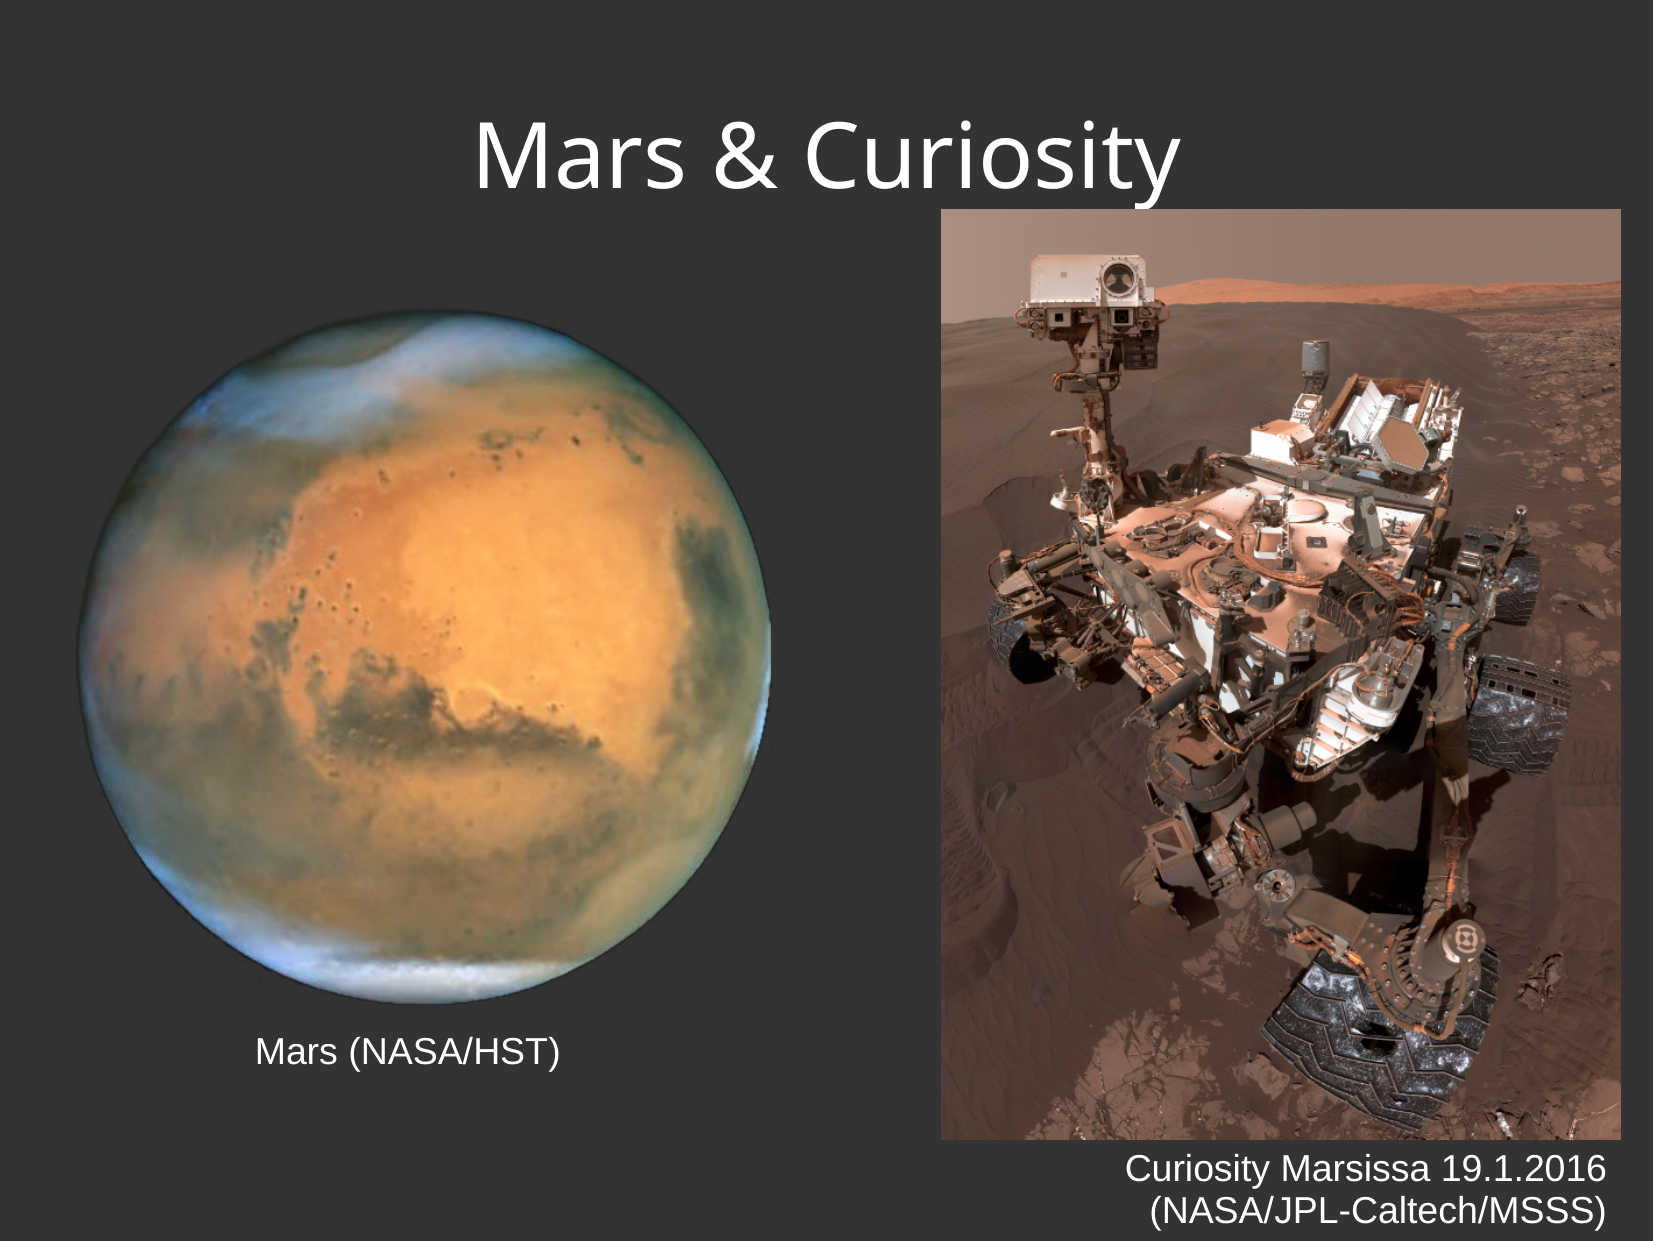

# Mars & Curiosity
Mars (NASA/HST)
Curiosity Marsissa 19.1.2016
(NASA/JPL-Caltech/MSSS)